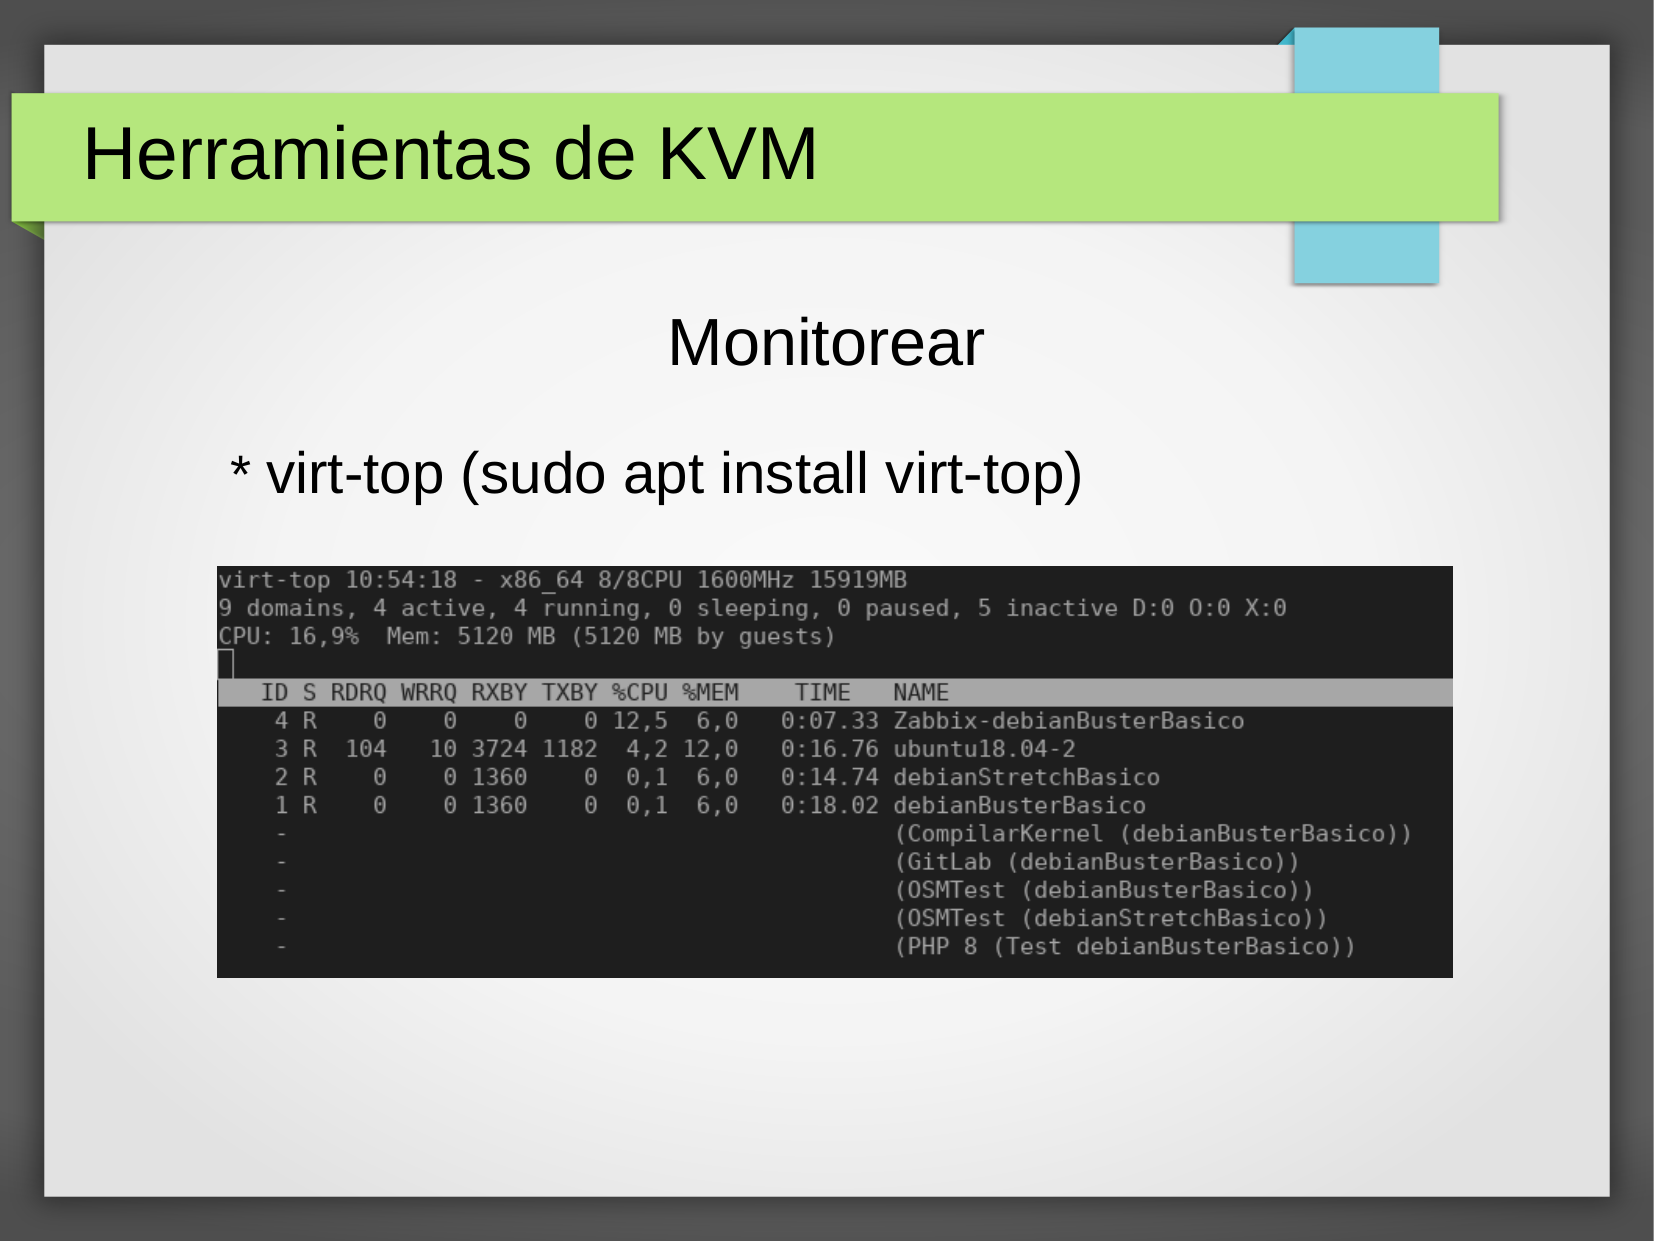

# Herramientas de KVM
Monitorear
		* virt-top (sudo apt install virt-top)